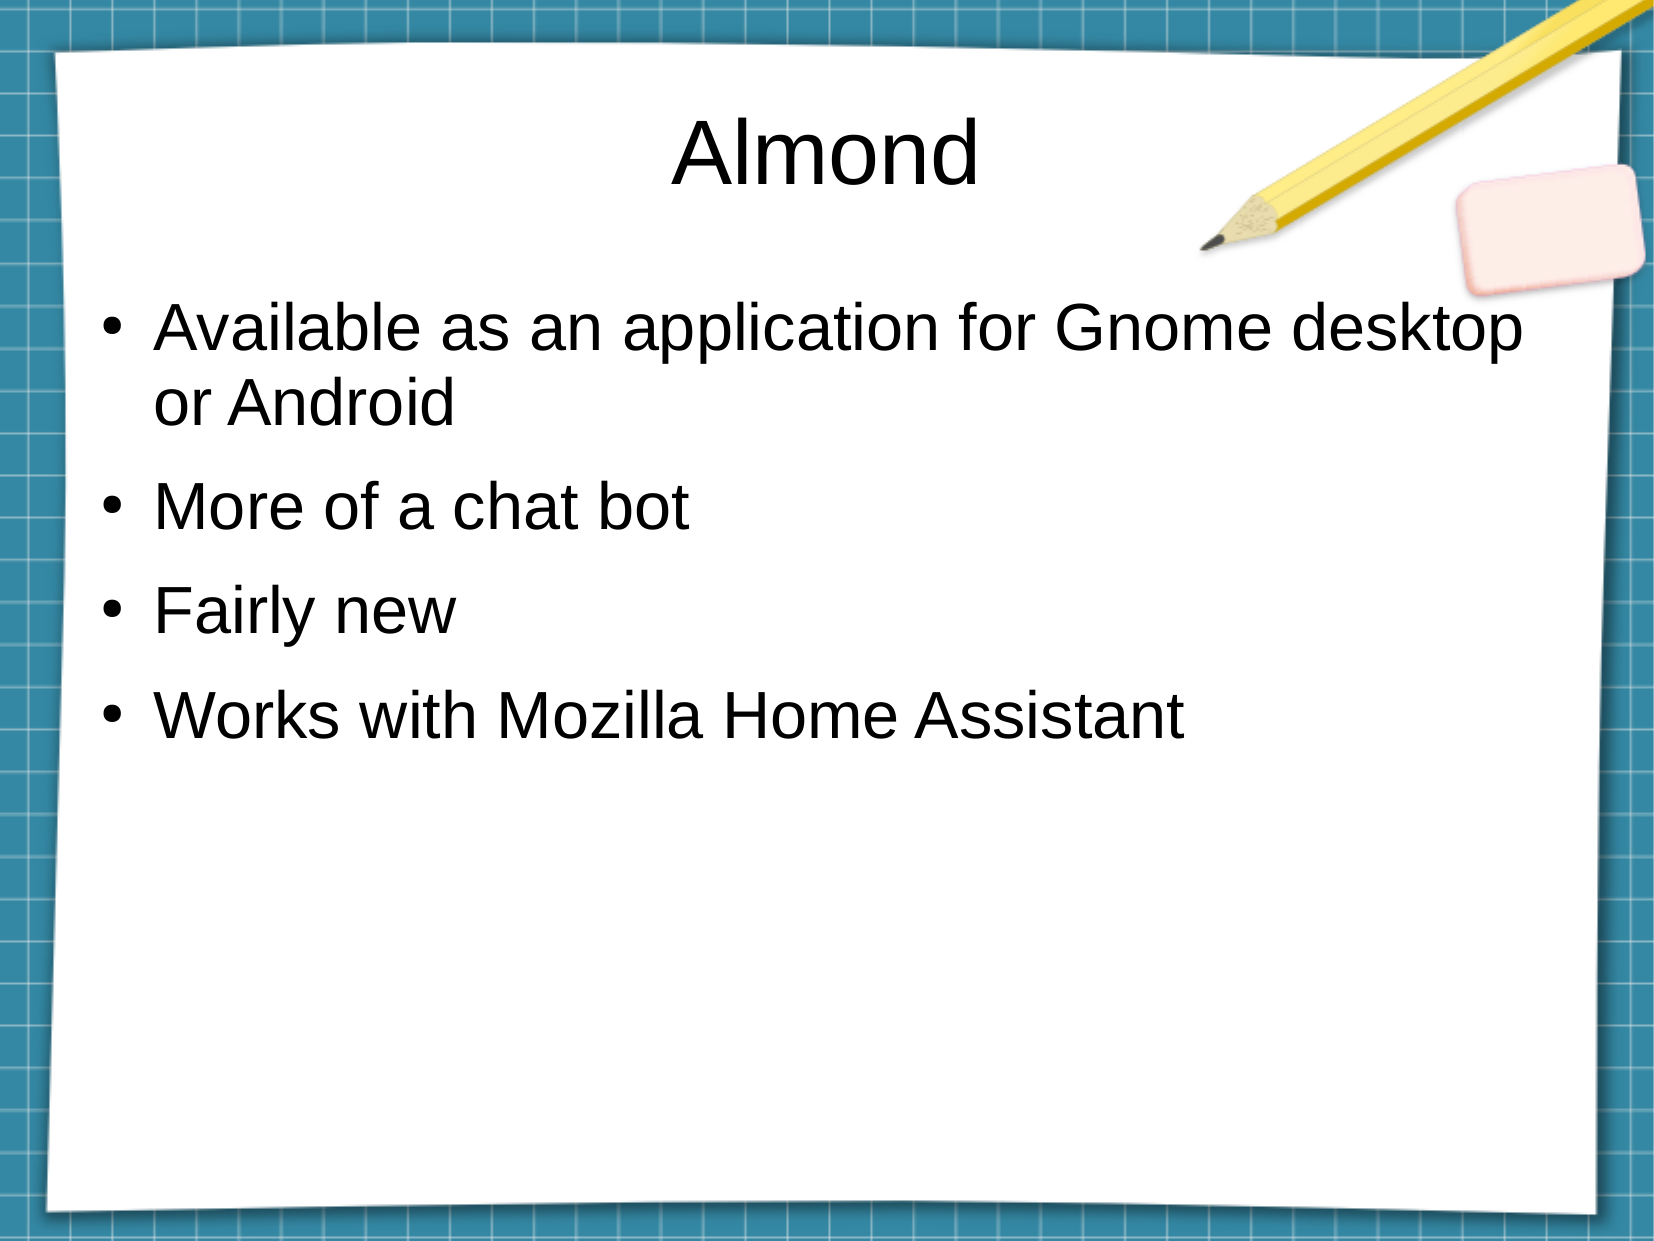

# Almond
Available as an application for Gnome desktop or Android
More of a chat bot
Fairly new
Works with Mozilla Home Assistant